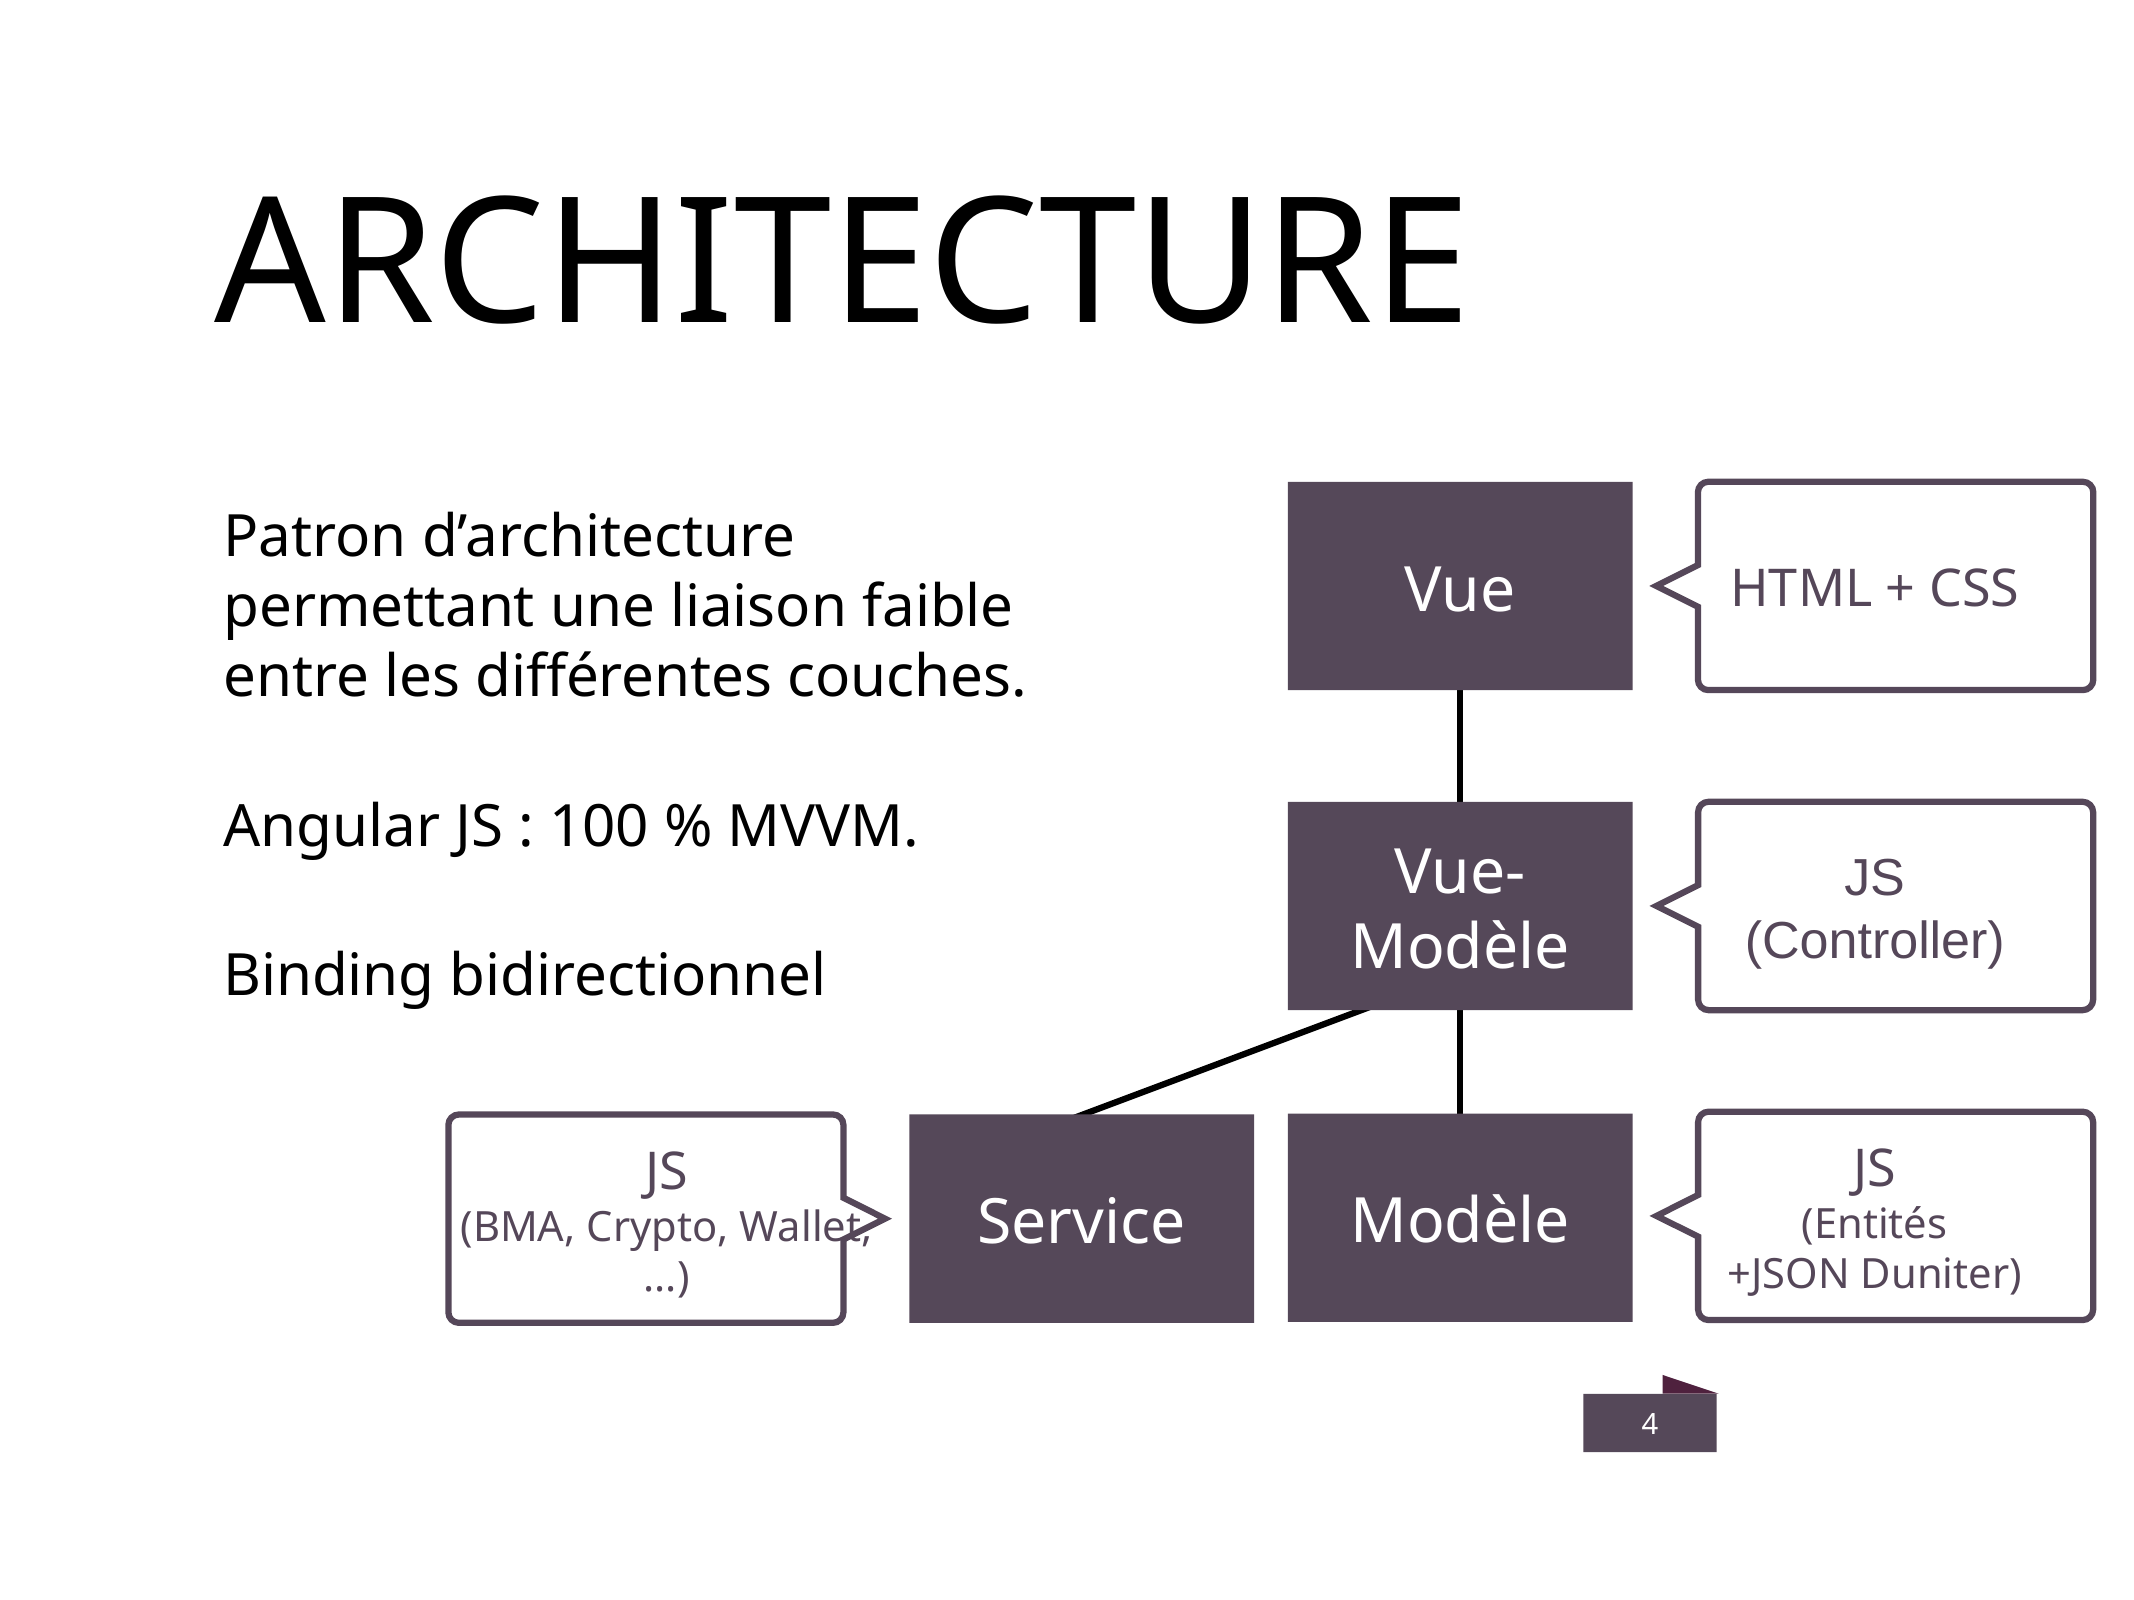

ARchitecture
Vue
HTML + CSS
Vue-Modèle
JS
(Controller)
JS
(Entités
+JSON Duniter)
Modèle
JS
(BMA, Crypto, Wallet, ...)
Service
Patron d’architecture permettant une liaison faible entre les différentes couches.
Angular JS : 100 % MVVM.
Binding bidirectionnel
# 4